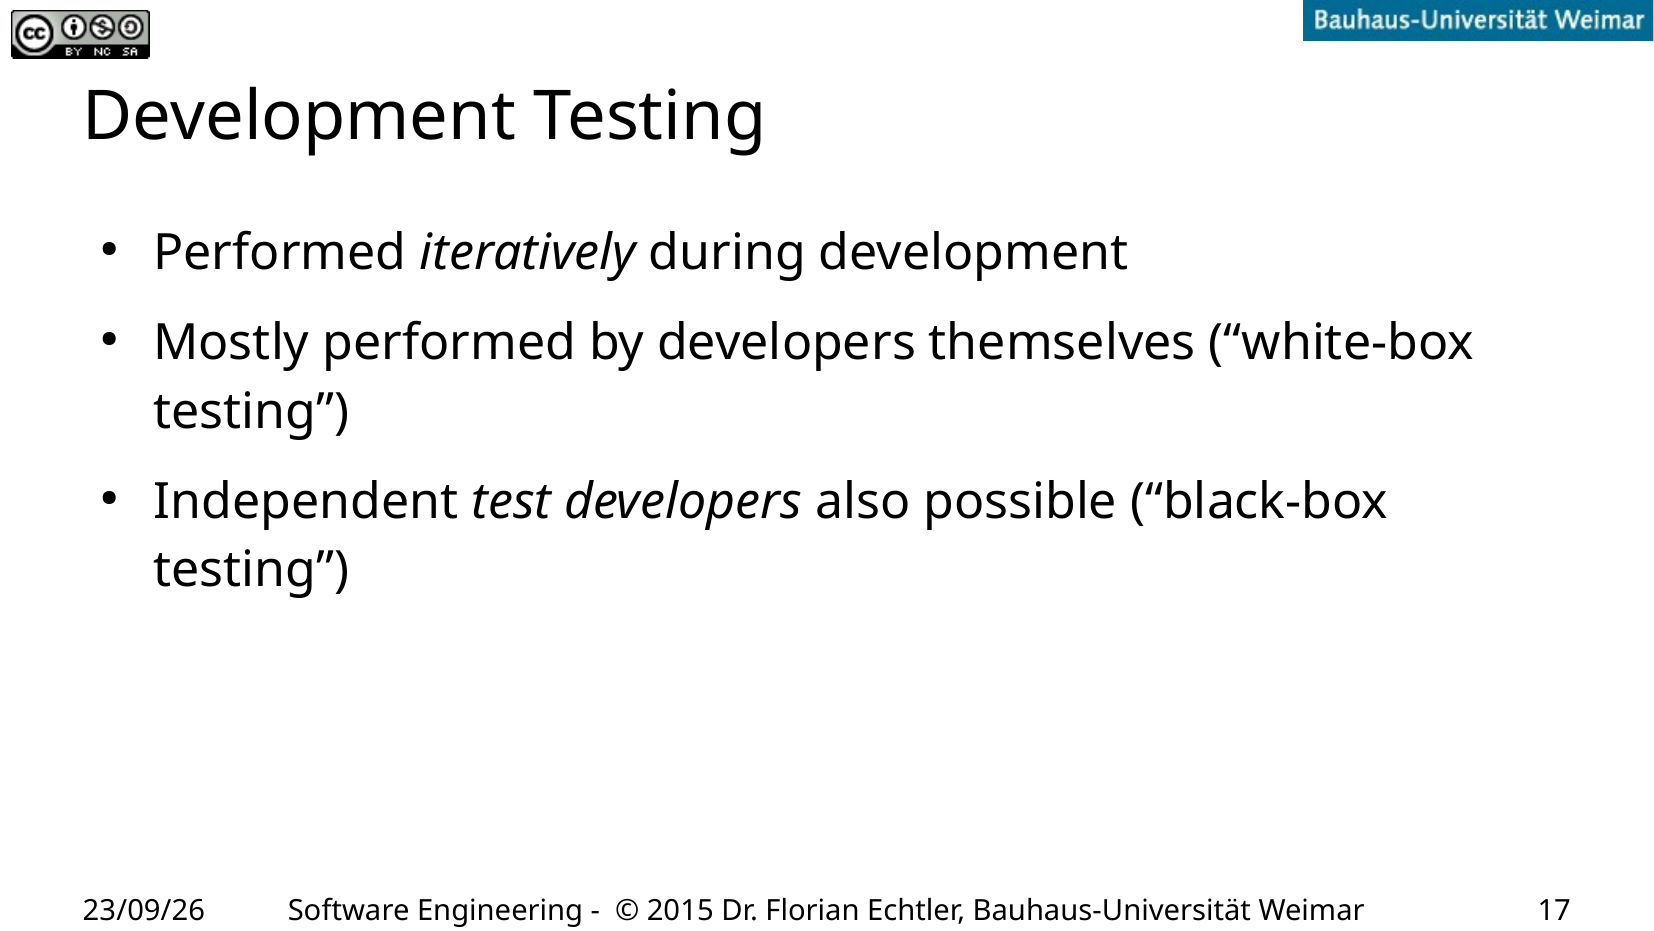

# Development Testing
Performed iteratively during development
Mostly performed by developers themselves (“white-box testing”)
Independent test developers also possible (“black-box testing”)
Software Engineering - © 2015 Dr. Florian Echtler, Bauhaus-Universität Weimar
17